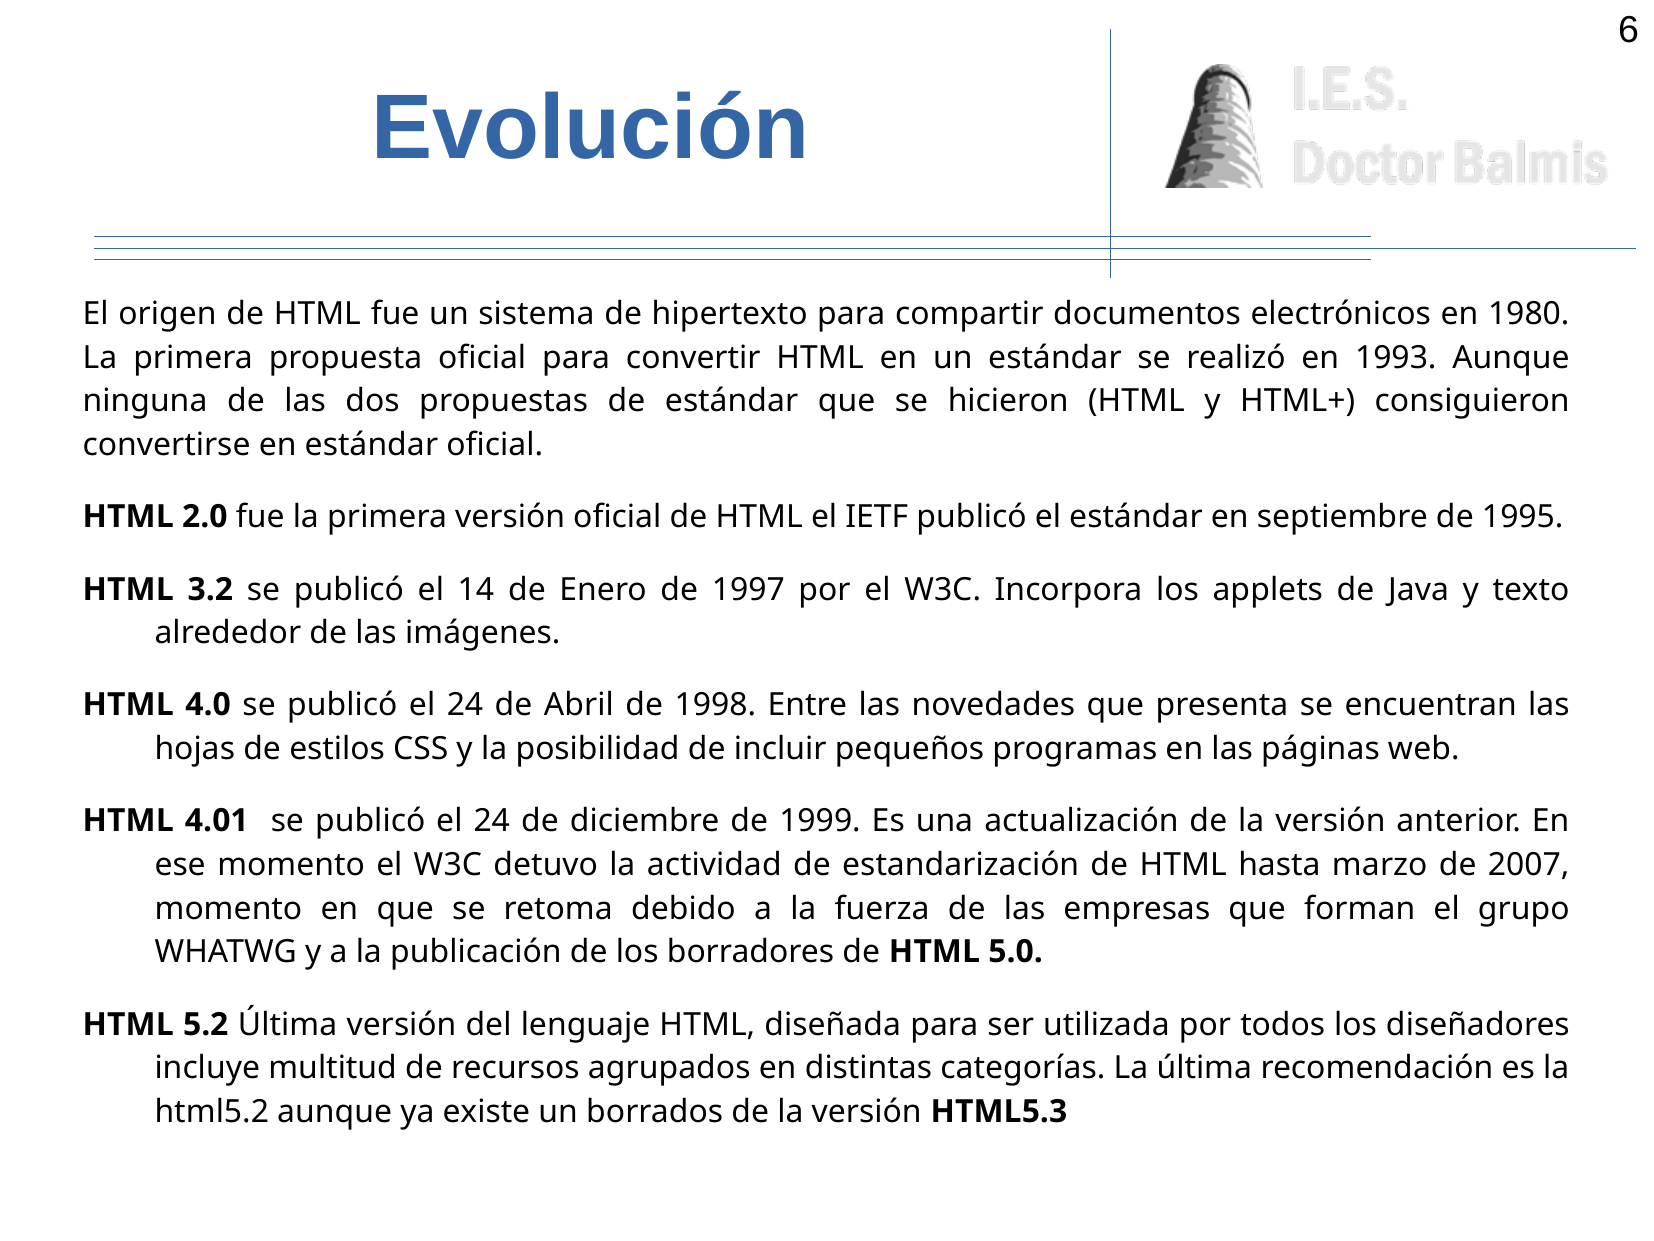

# Evolución
El origen de HTML fue un sistema de hipertexto para compartir documentos electrónicos en 1980. La primera propuesta oficial para convertir HTML en un estándar se realizó en 1993. Aunque ninguna de las dos propuestas de estándar que se hicieron (HTML y HTML+) consiguieron convertirse en estándar oficial.
HTML 2.0 fue la primera versión oficial de HTML el IETF publicó el estándar en septiembre de 1995.
HTML 3.2 se publicó el 14 de Enero de 1997 por el W3C. Incorpora los applets de Java y texto alrededor de las imágenes.
HTML 4.0 se publicó el 24 de Abril de 1998. Entre las novedades que presenta se encuentran las hojas de estilos CSS y la posibilidad de incluir pequeños programas en las páginas web.
HTML 4.01 se publicó el 24 de diciembre de 1999. Es una actualización de la versión anterior. En ese momento el W3C detuvo la actividad de estandarización de HTML hasta marzo de 2007, momento en que se retoma debido a la fuerza de las empresas que forman el grupo WHATWG y a la publicación de los borradores de HTML 5.0.
HTML 5.2 Última versión del lenguaje HTML, diseñada para ser utilizada por todos los diseñadores incluye multitud de recursos agrupados en distintas categorías. La última recomendación es la html5.2 aunque ya existe un borrados de la versión HTML5.3